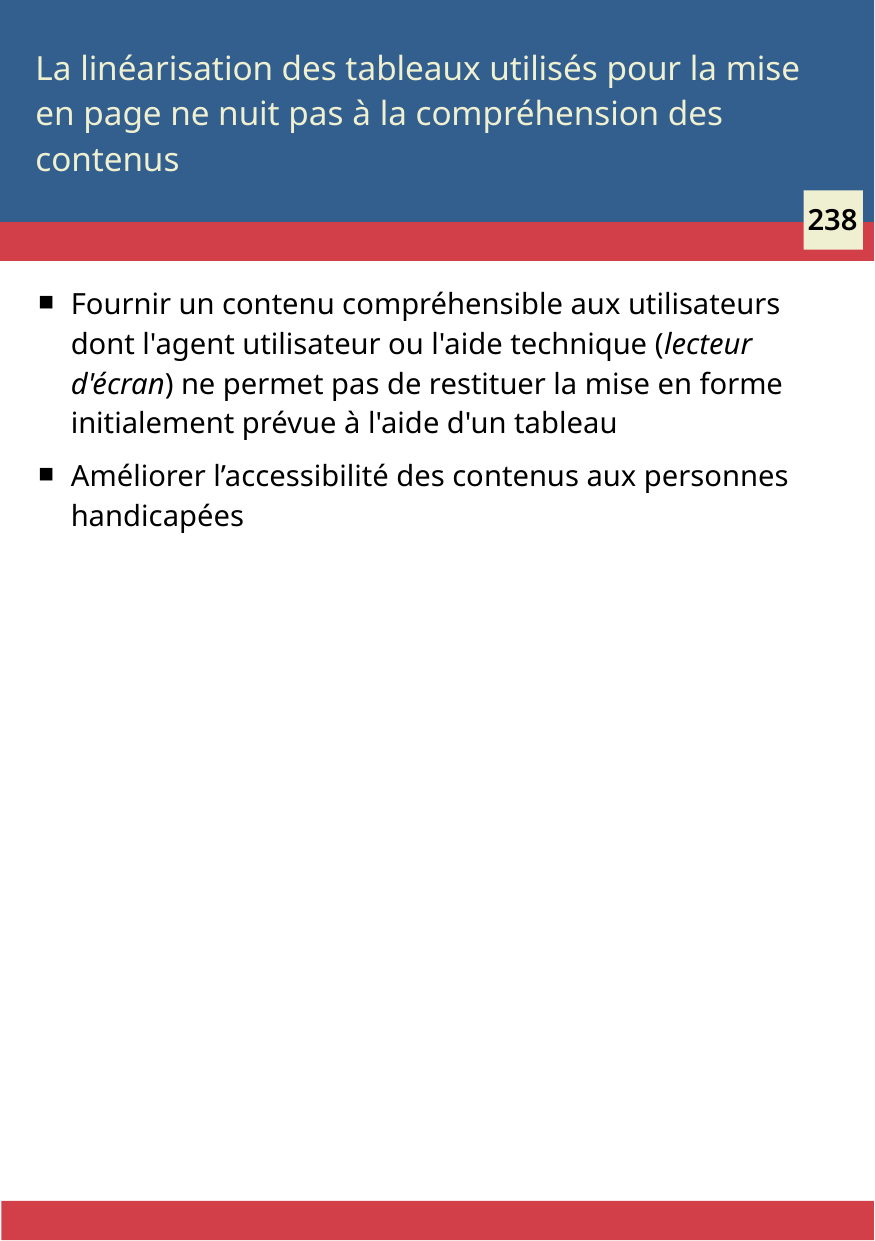

# La linéarisation des tableaux utilisés pour la mise en page ne nuit pas à la compréhension des contenus
238
Fournir un contenu compréhensible aux utilisateurs dont l'agent utilisateur ou l'aide technique (lecteur d'écran) ne permet pas de restituer la mise en forme initialement prévue à l'aide d'un tableau
Améliorer l’accessibilité des contenus aux personnes handicapées